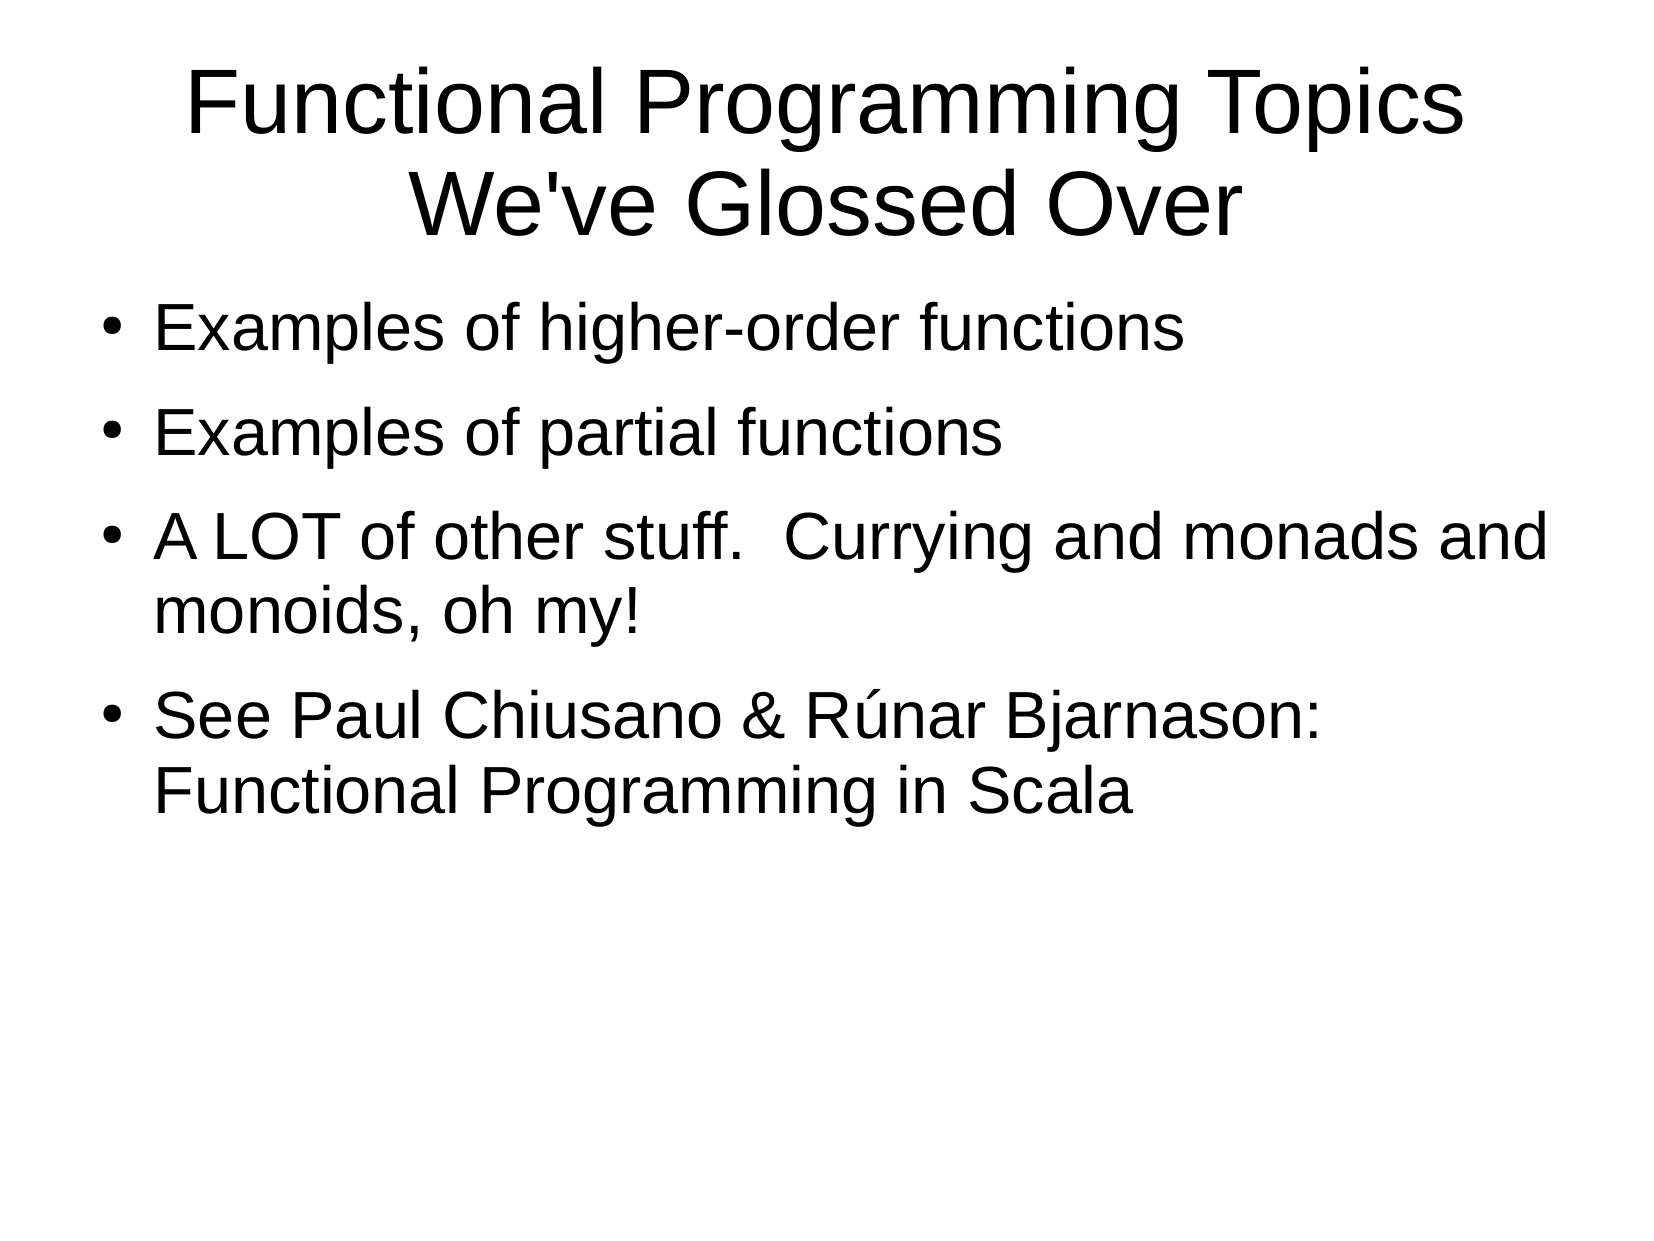

# Functional Programming Topics We've Glossed Over
Examples of higher-order functions
Examples of partial functions
A LOT of other stuff. Currying and monads and monoids, oh my!
See Paul Chiusano & Rúnar Bjarnason: Functional Programming in Scala